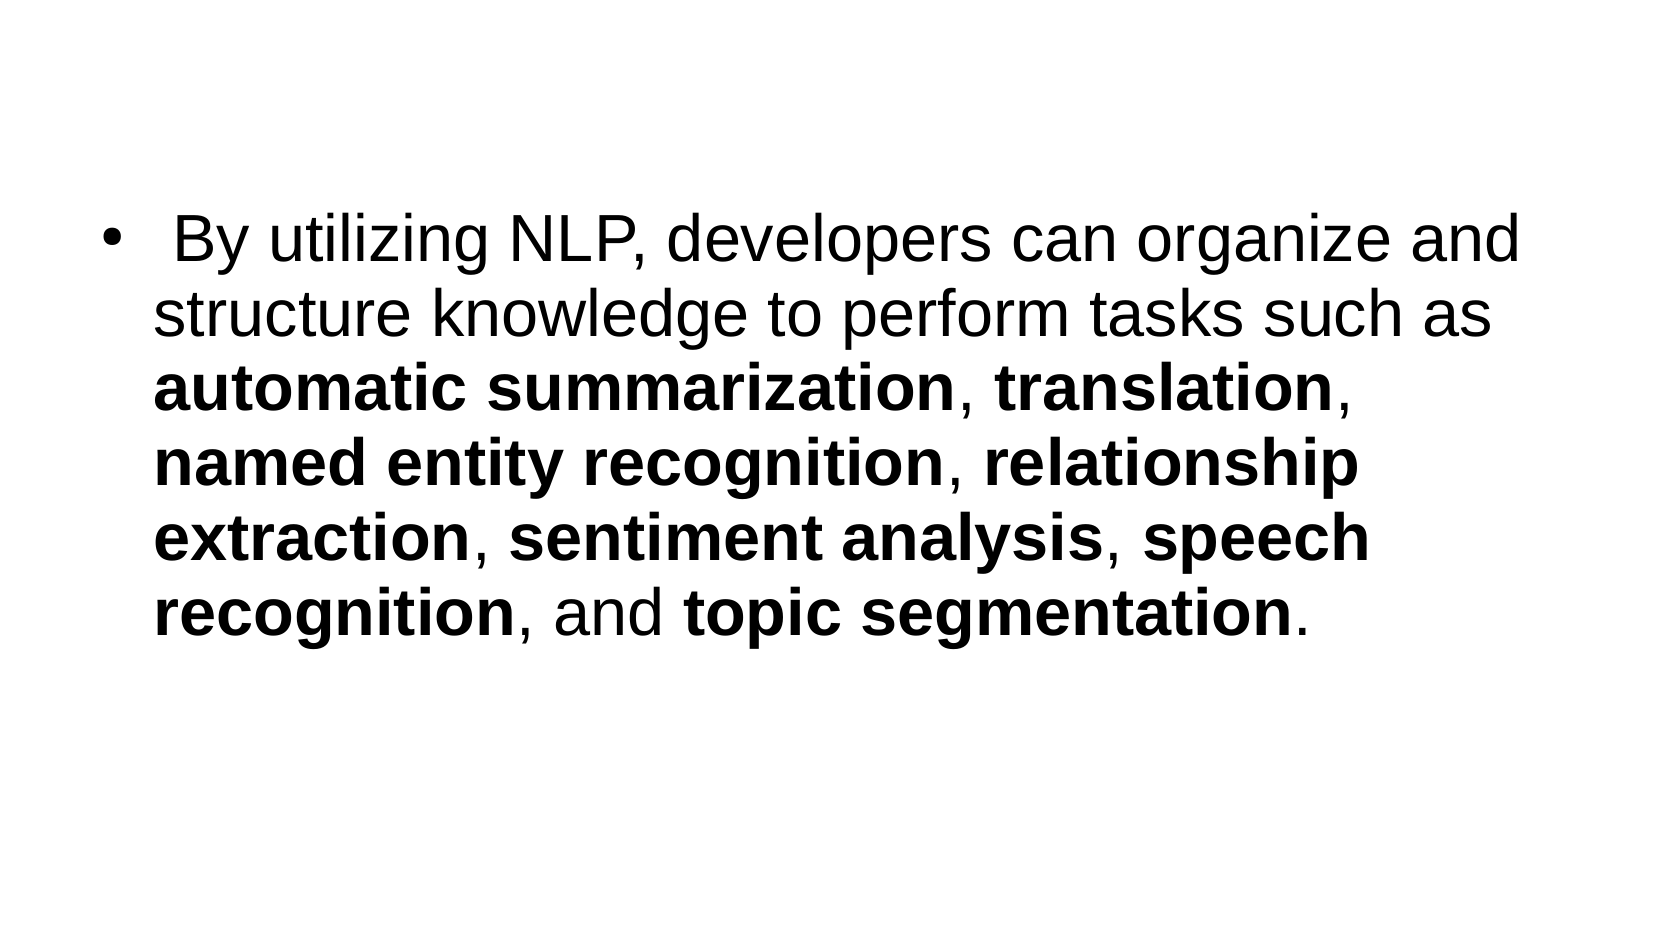

# By utilizing NLP, developers can organize and structure knowledge to perform tasks such as automatic summarization, translation, named entity recognition, relationship extraction, sentiment analysis, speech recognition, and topic segmentation.